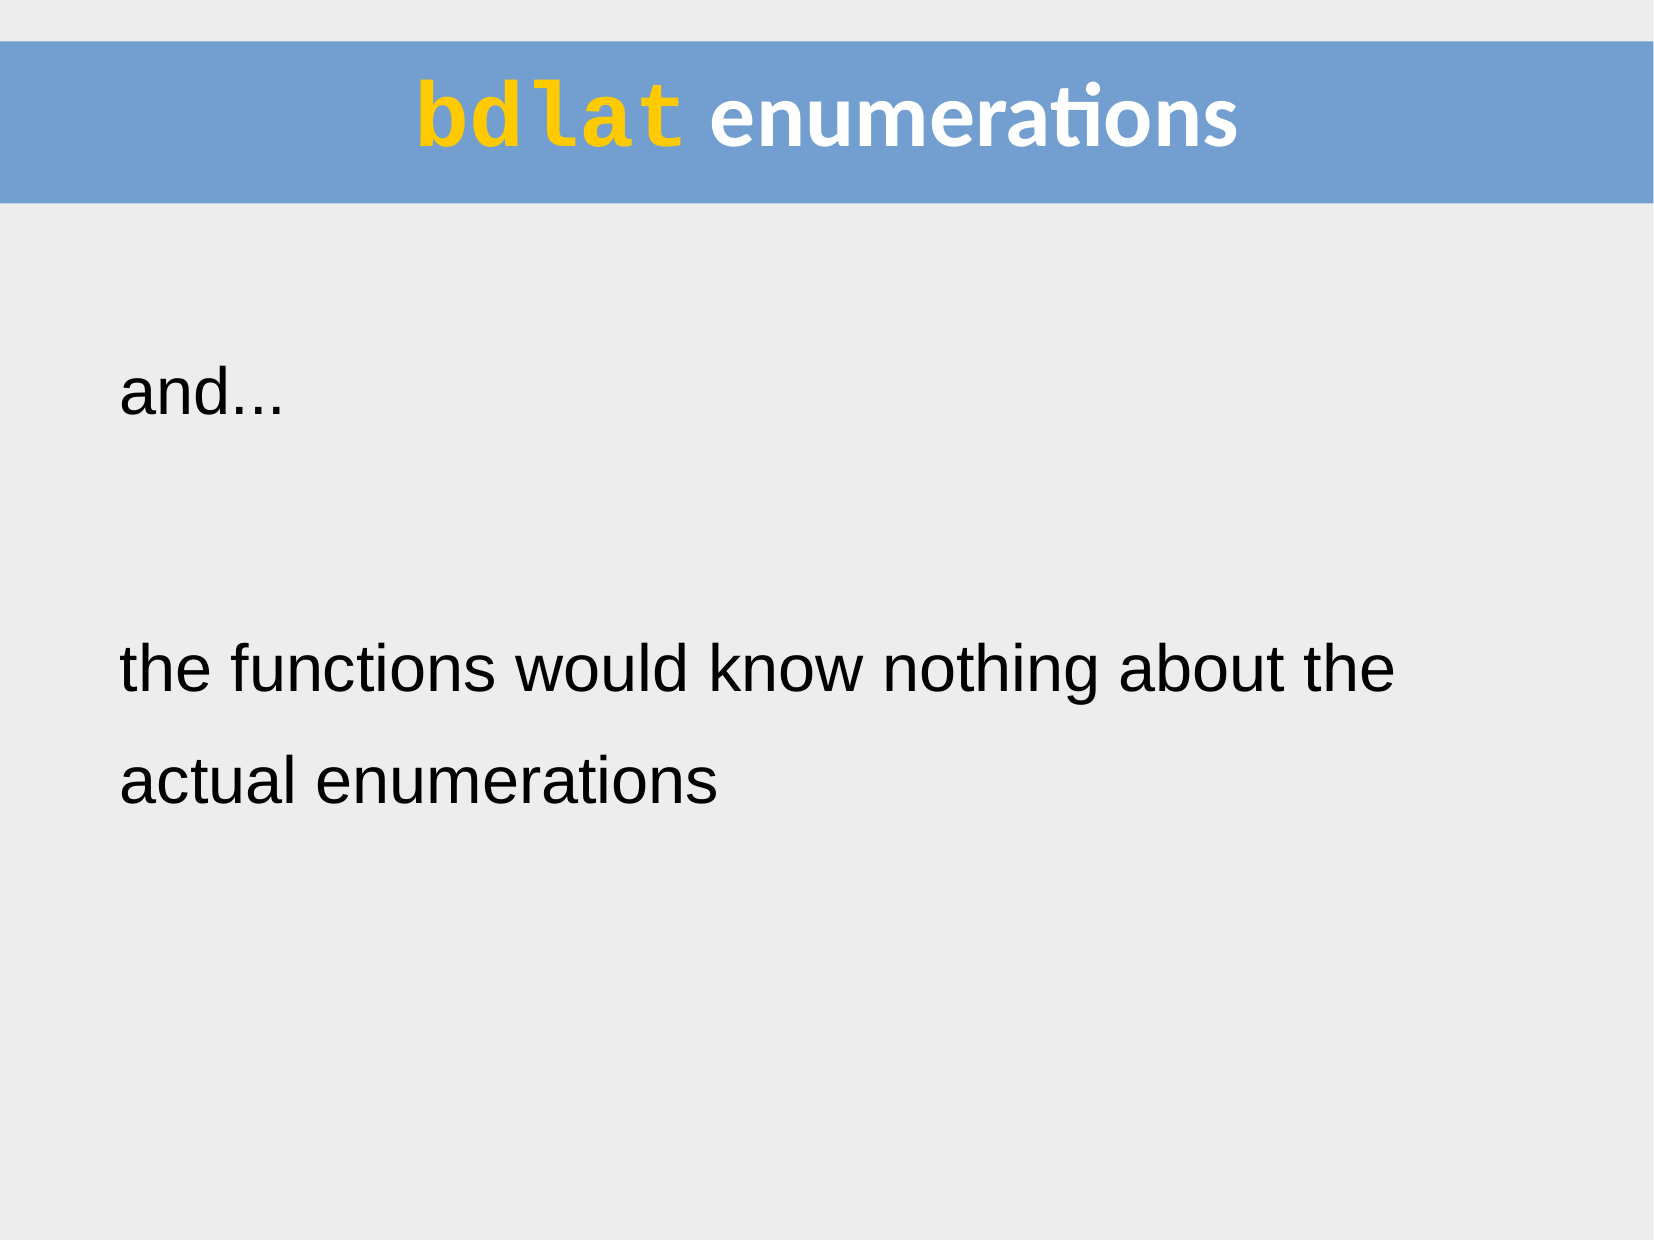

# bdlat enumerations
and...
the functions would know nothing about the actual enumerations